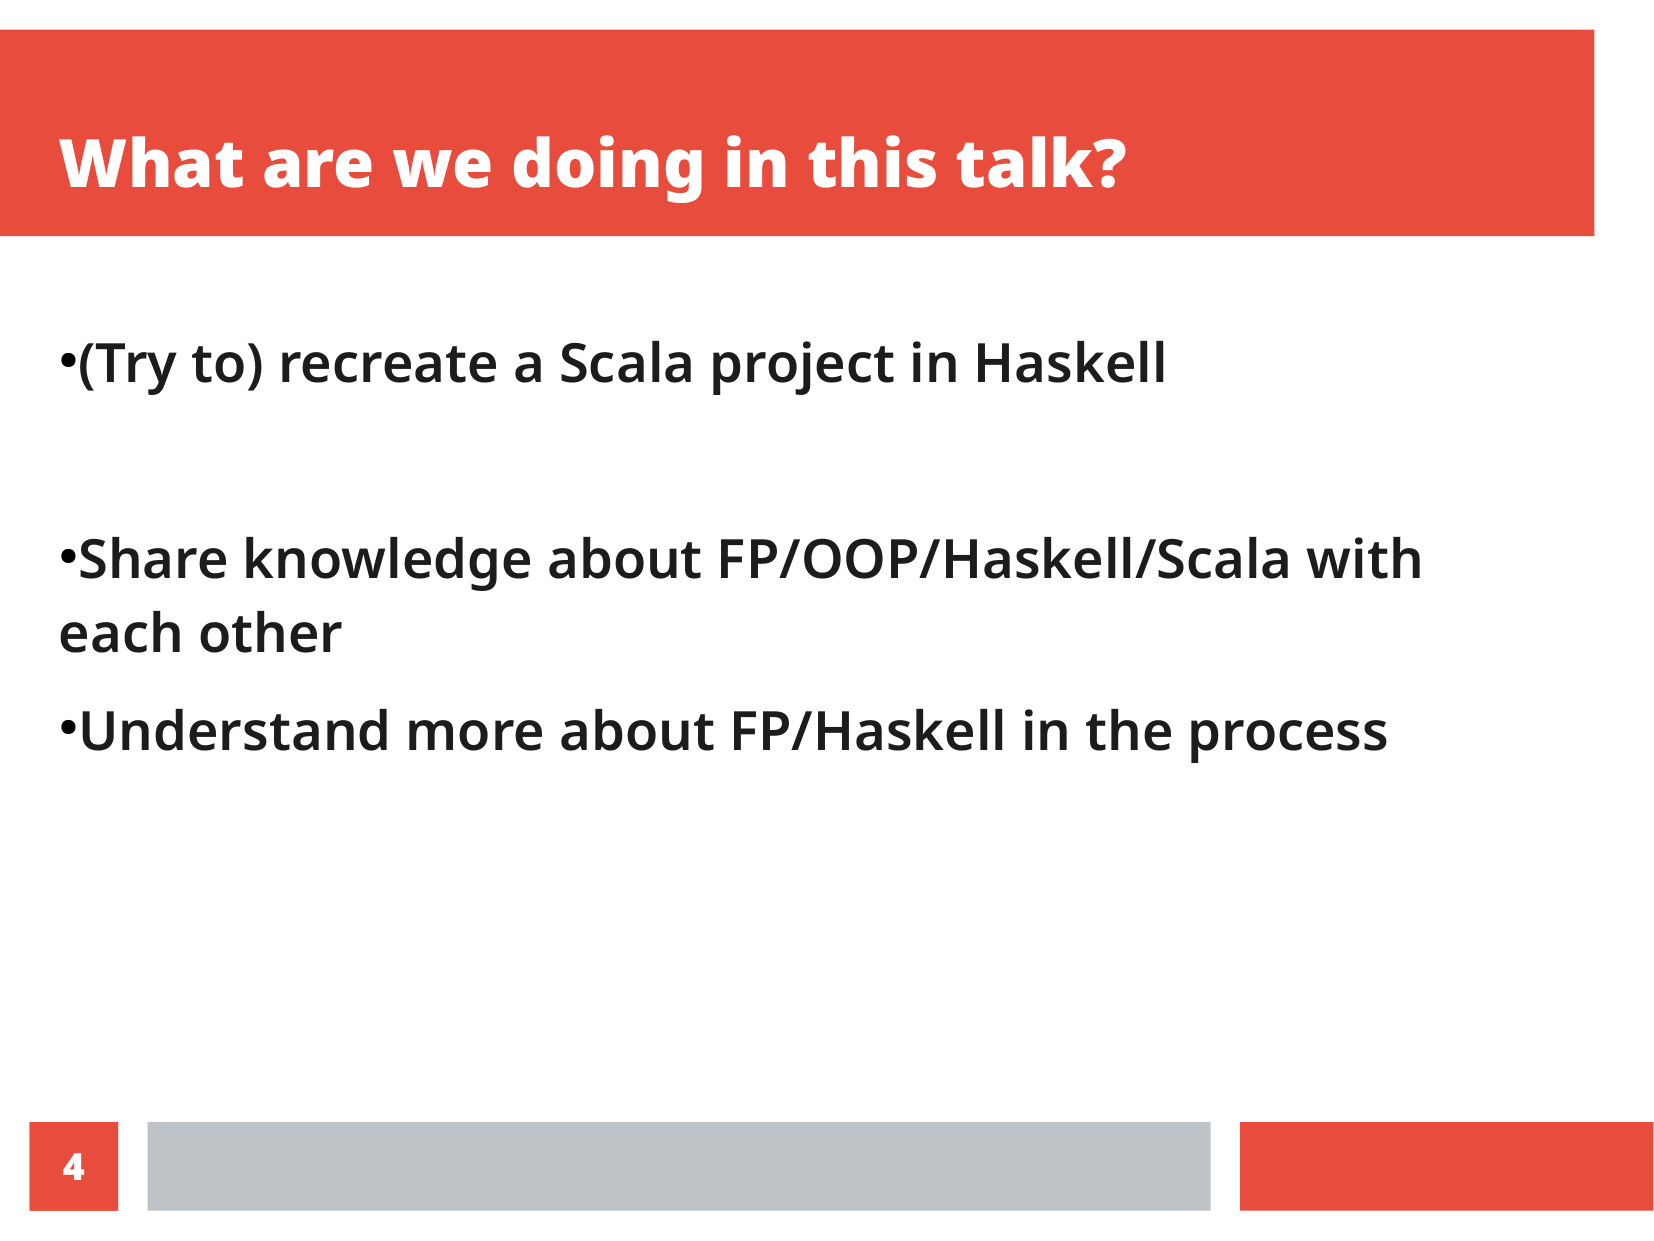

# What are we doing in this talk?
(Try to) recreate a Scala project in Haskell
Share knowledge about FP/OOP/Haskell/Scala with each other
Understand more about FP/Haskell in the process
4